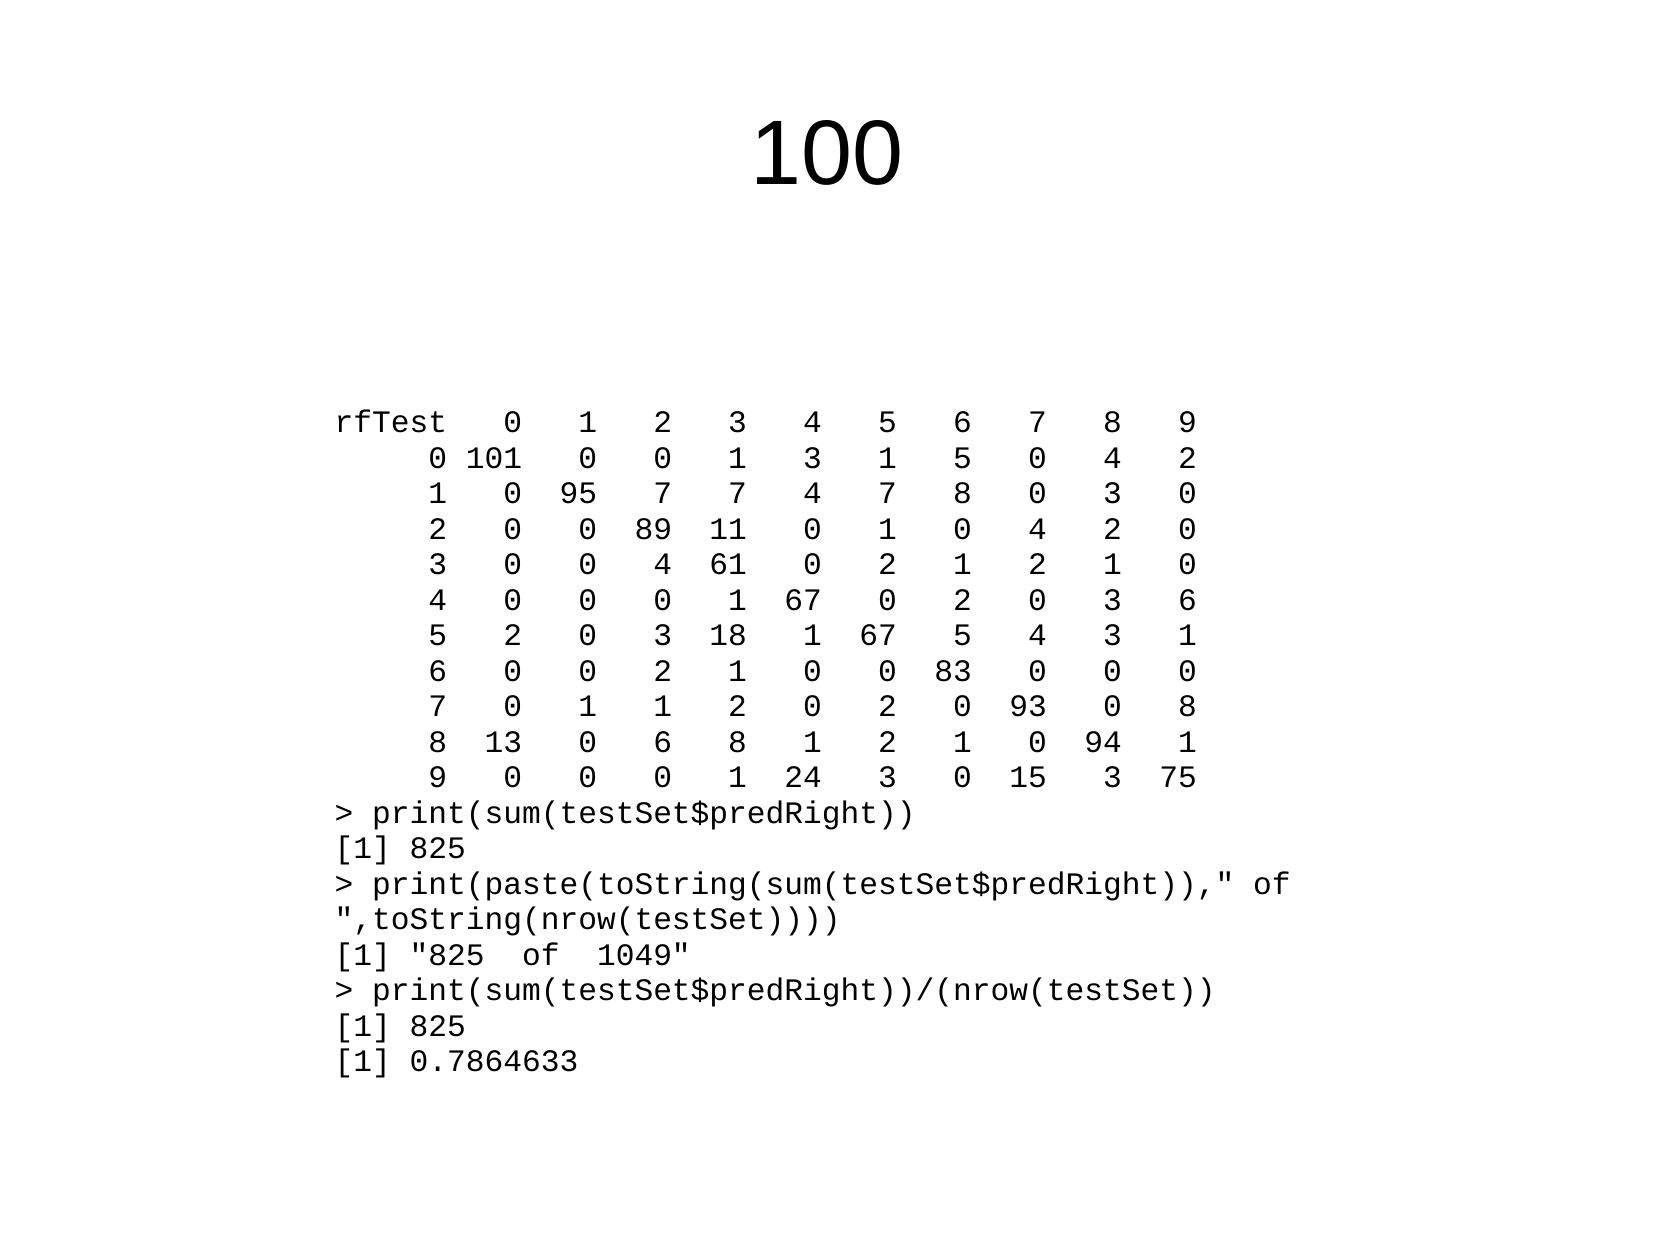

# 100
rfTest 0 1 2 3 4 5 6 7 8 9
 0 101 0 0 1 3 1 5 0 4 2
 1 0 95 7 7 4 7 8 0 3 0
 2 0 0 89 11 0 1 0 4 2 0
 3 0 0 4 61 0 2 1 2 1 0
 4 0 0 0 1 67 0 2 0 3 6
 5 2 0 3 18 1 67 5 4 3 1
 6 0 0 2 1 0 0 83 0 0 0
 7 0 1 1 2 0 2 0 93 0 8
 8 13 0 6 8 1 2 1 0 94 1
 9 0 0 0 1 24 3 0 15 3 75
> print(sum(testSet$predRight))
[1] 825
> print(paste(toString(sum(testSet$predRight))," of ",toString(nrow(testSet))))
[1] "825 of 1049"
> print(sum(testSet$predRight))/(nrow(testSet))
[1] 825
[1] 0.7864633